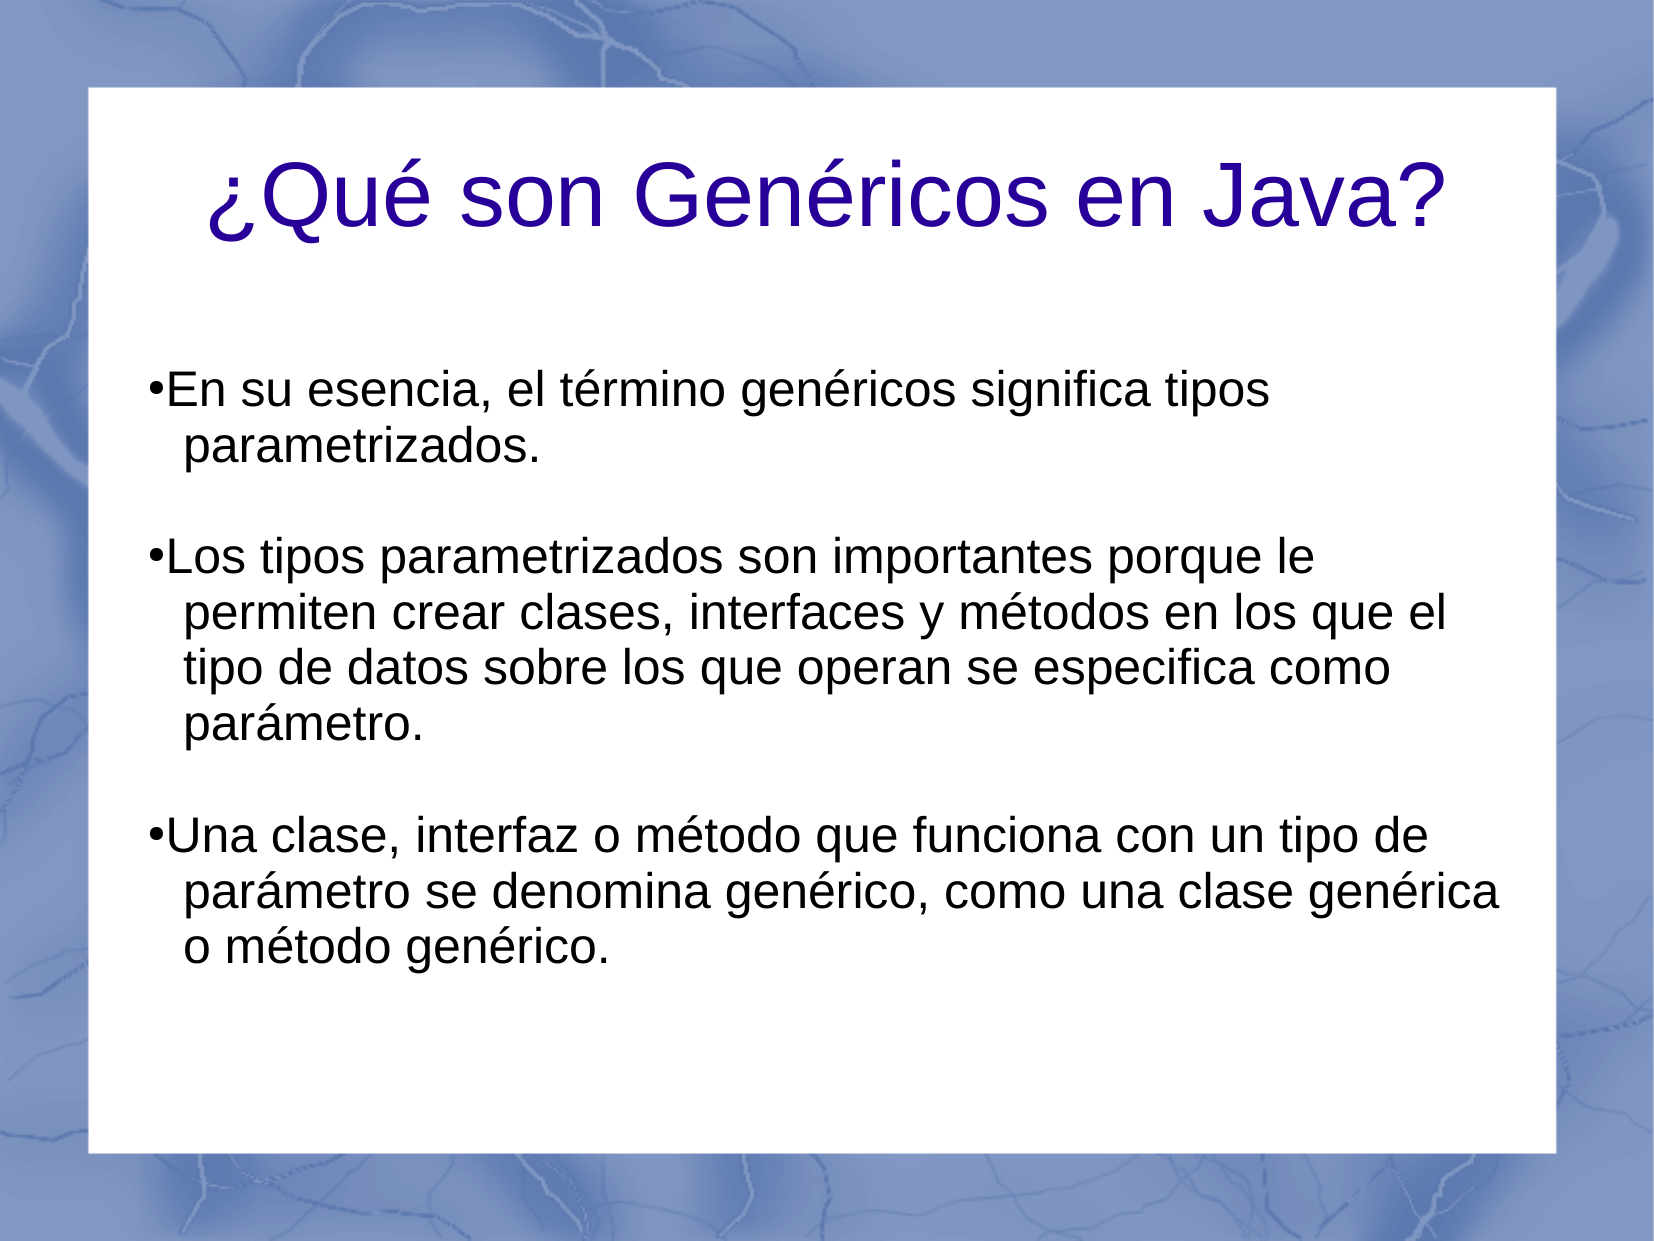

# ¿Qué son Genéricos en Java?
En su esencia, el término genéricos significa tipos parametrizados.
Los tipos parametrizados son importantes porque le permiten crear clases, interfaces y métodos en los que el tipo de datos sobre los que operan se especifica como parámetro.
Una clase, interfaz o método que funciona con un tipo de parámetro se denomina genérico, como una clase genérica o método genérico.